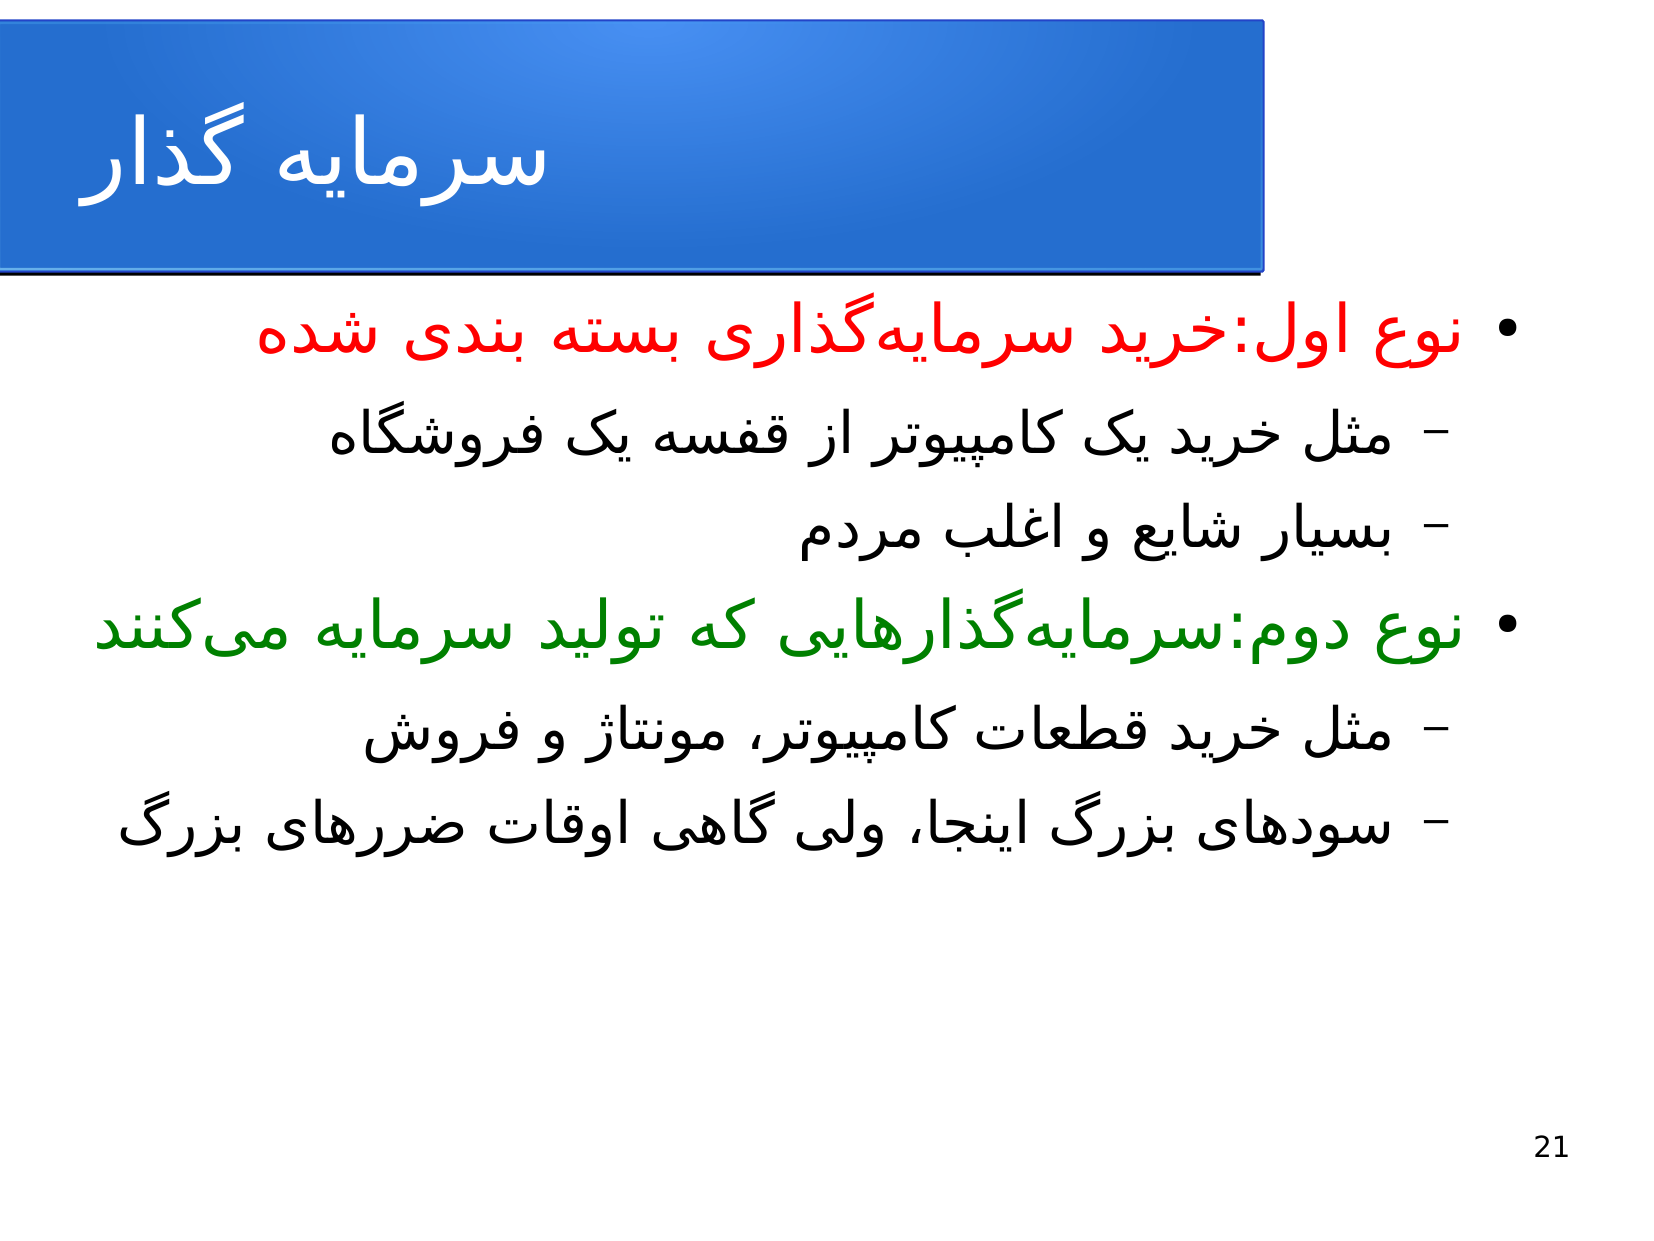

# سرمایه گذار
نوع اول:خرید سرمایه‌گذاری بسته بندی شده
مثل خرید یک کامپیوتر از قفسه یک فروشگاه
بسیار شایع و اغلب مردم
نوع دوم:سرمایه‌گذارهایی که تولید سرمایه می‌کنند
مثل خرید قطعات کامپیوتر، مونتاژ و فروش
سودهای بزرگ اینجا، ولی گاهی اوقات ضررهای بزرگ
21